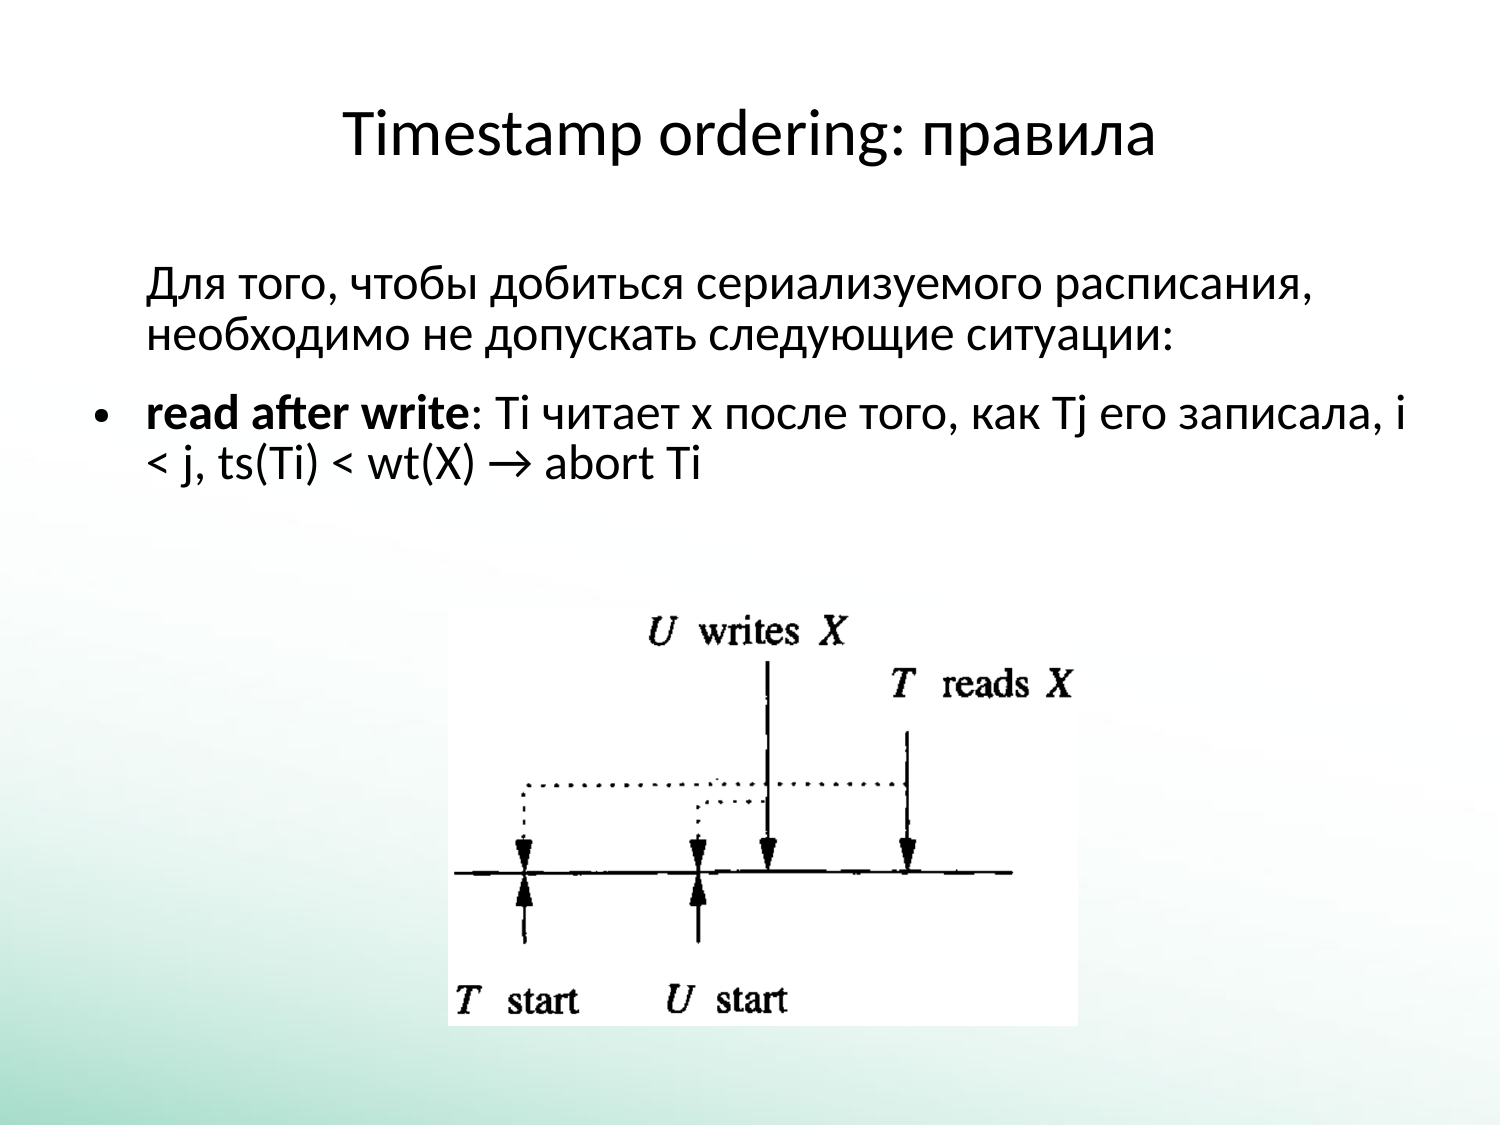

# Timestamp ordering: правила
Для того, чтобы добиться сериализуемого расписания, необходимо не допускать следующие ситуации:
read after write: Ti читает x после того, как Tj его записала, i < j, ts(Ti) < wt(X) → abort Ti